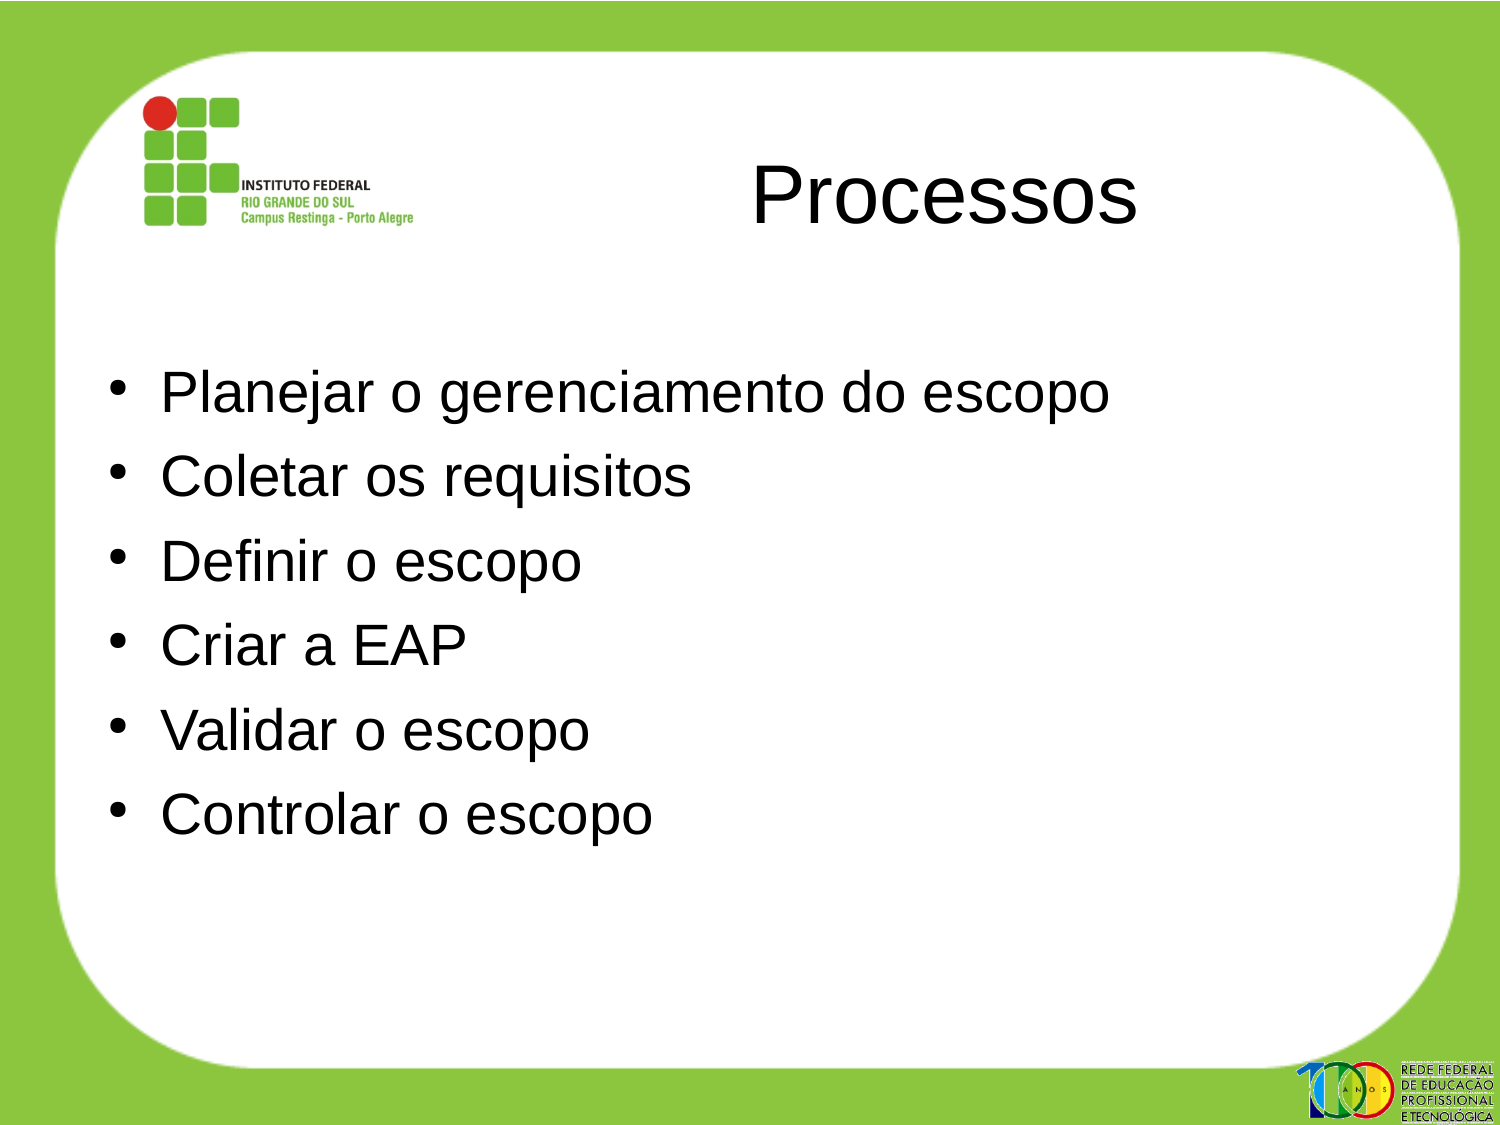

# Processos
Planejar o gerenciamento do escopo
Coletar os requisitos
Definir o escopo
Criar a EAP
Validar o escopo
Controlar o escopo